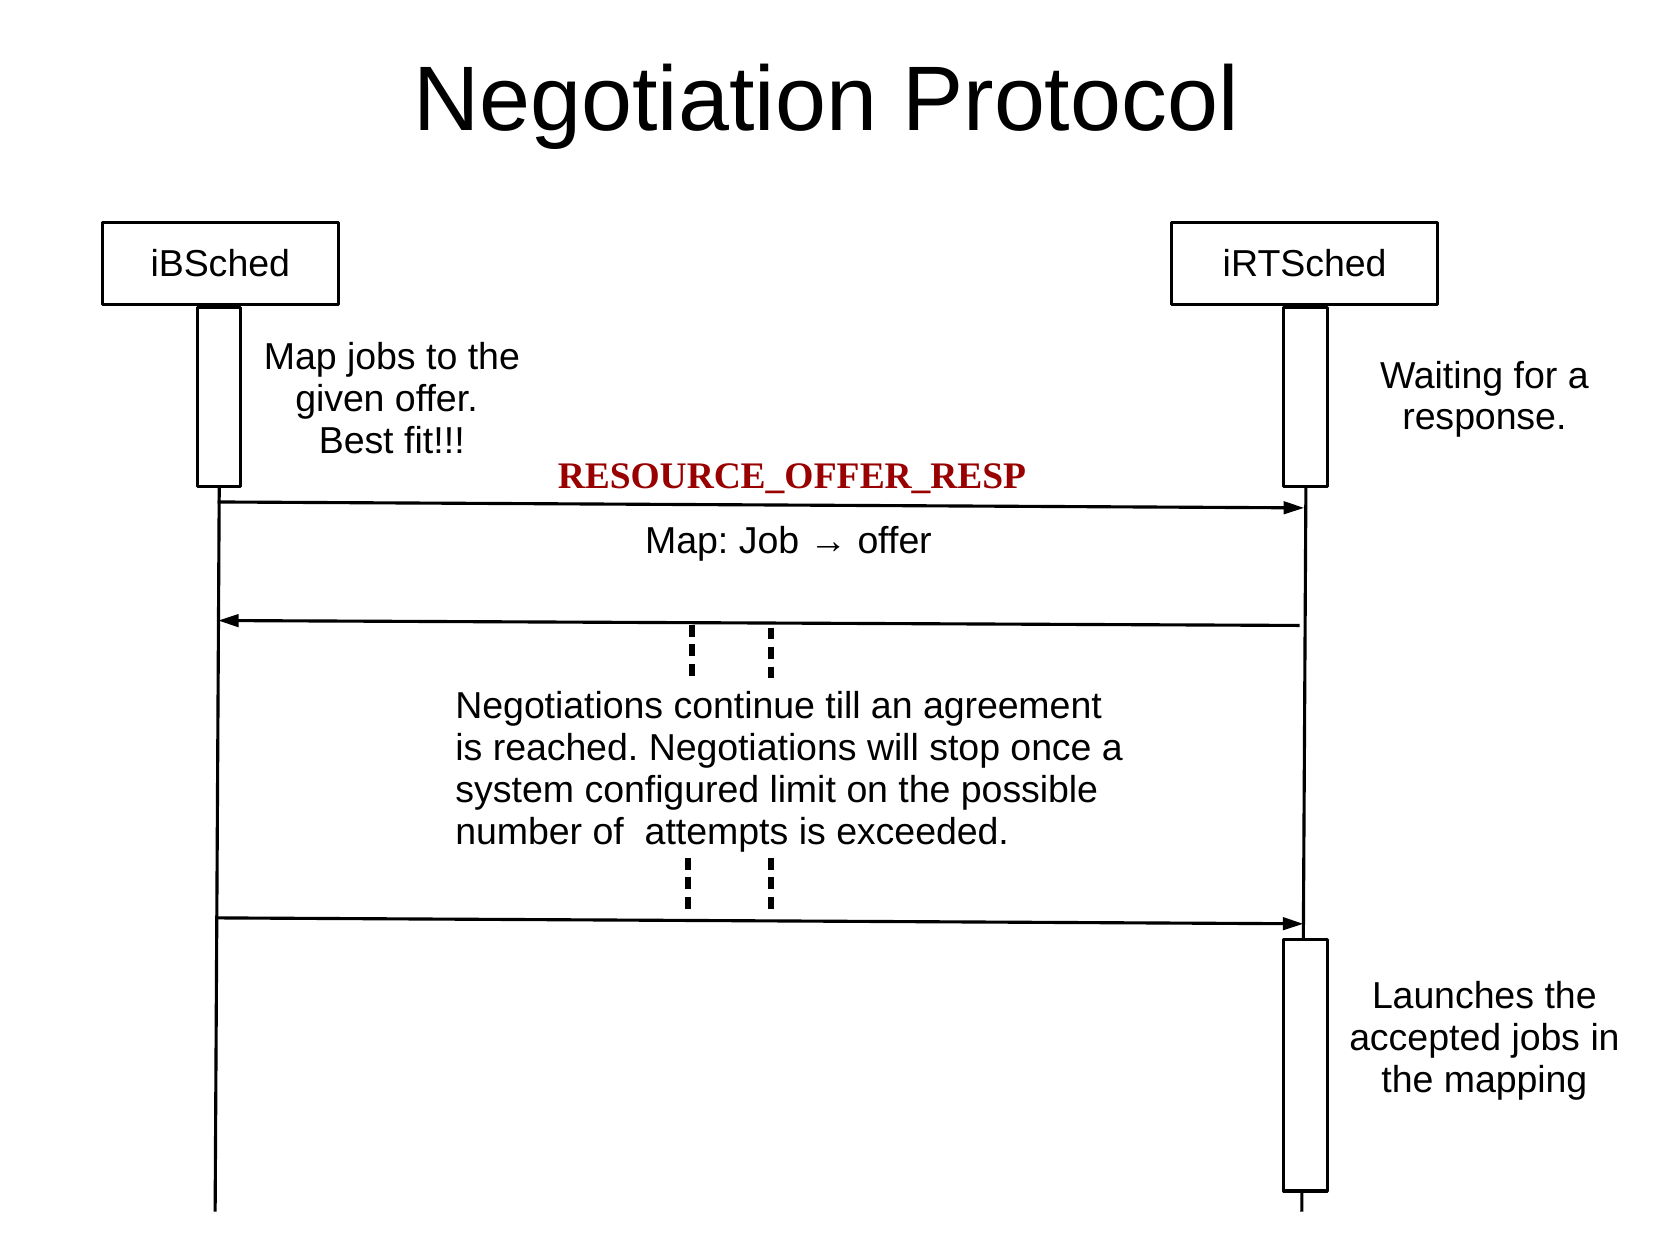

# Negotiation Protocol
iBSched
iRTSched
Map jobs to the given offer. Best fit!!!
Waiting for a response.
RESOURCE_OFFER_RESP
Map: Job → offer
Negotiations continue till an agreement is reached. Negotiations will stop once a system configured limit on the possible number of attempts is exceeded.
Launches the accepted jobs in the mapping